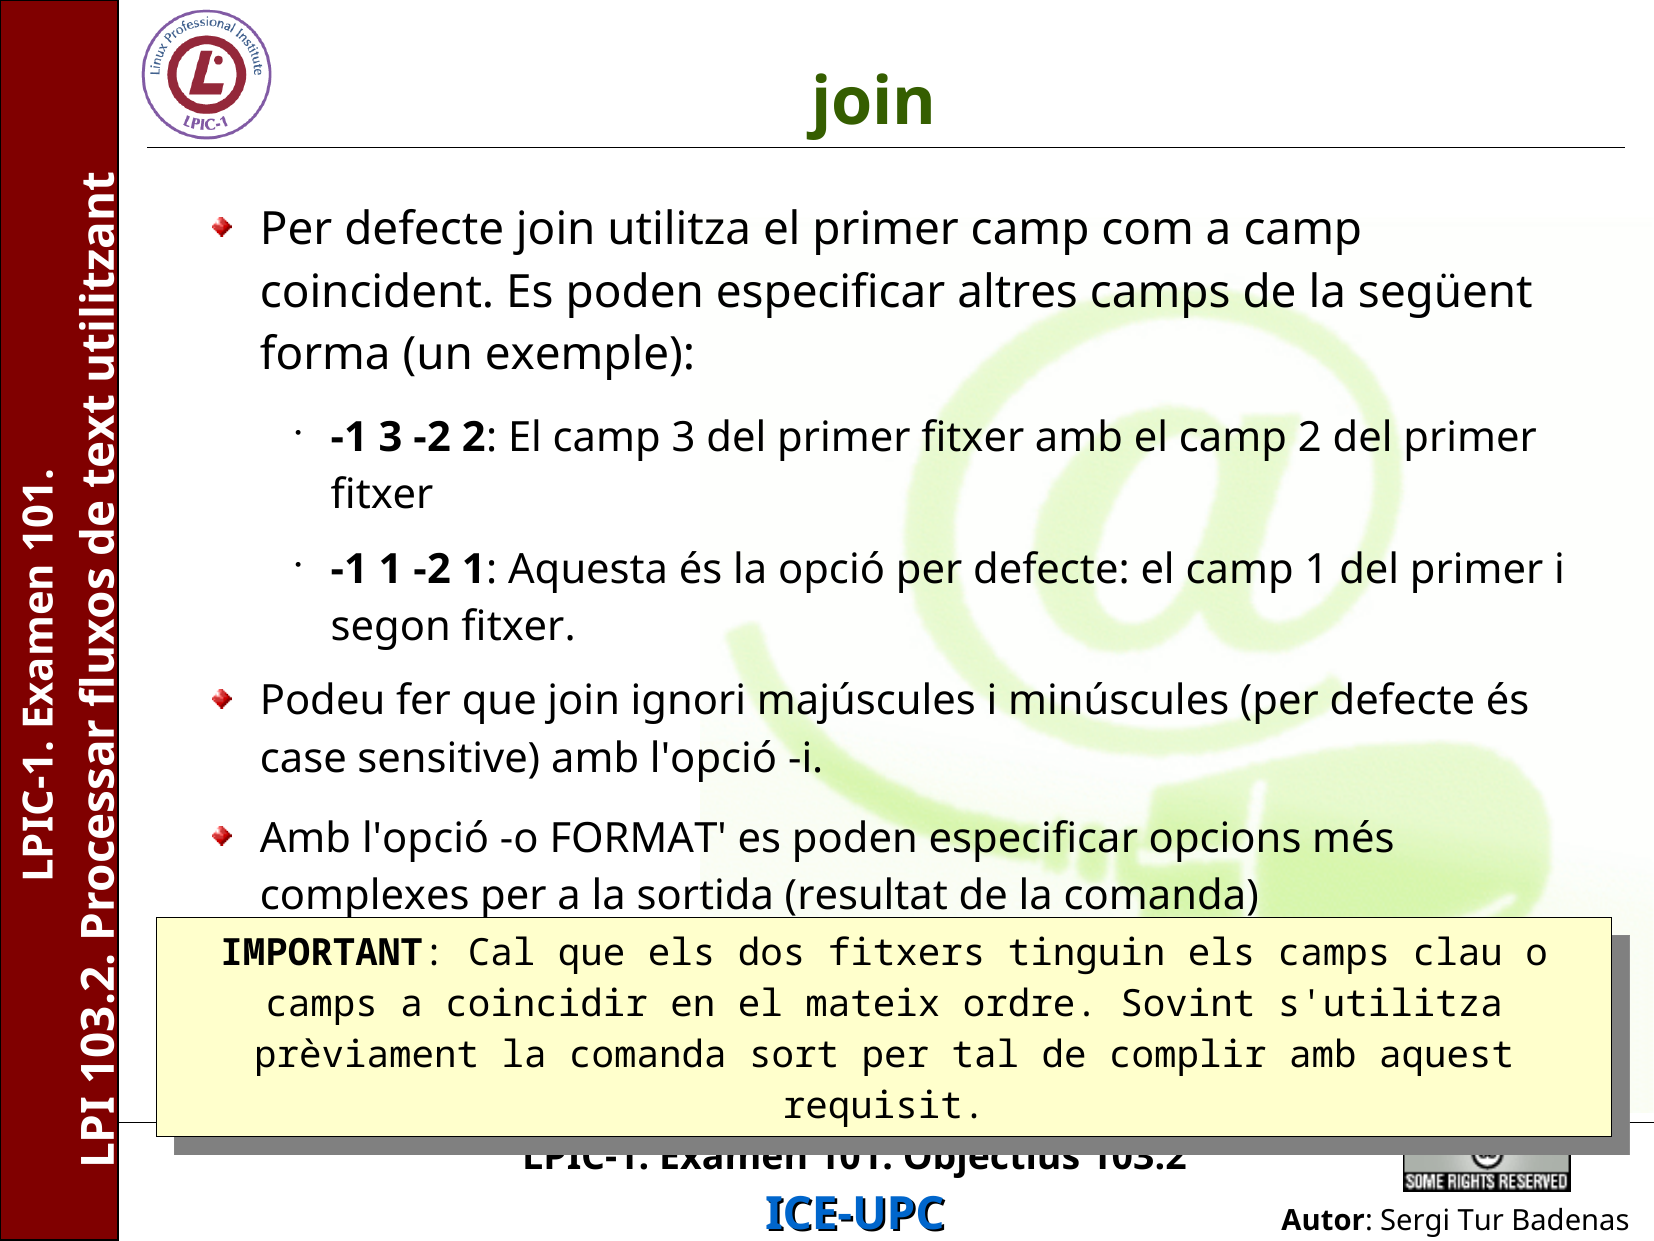

# join
Per defecte join utilitza el primer camp com a camp coincident. Es poden especificar altres camps de la següent forma (un exemple):
-1 3 -2 2: El camp 3 del primer fitxer amb el camp 2 del primer fitxer
-1 1 -2 1: Aquesta és la opció per defecte: el camp 1 del primer i segon fitxer.
Podeu fer que join ignori majúscules i minúscules (per defecte és case sensitive) amb l'opció -i.
Amb l'opció -o FORMAT' es poden especificar opcions més complexes per a la sortida (resultat de la comanda)
La comanda join és la comanda principal per manipular fitxers com a base de dades.
IMPORTANT: Cal que els dos fitxers tinguin els camps clau o camps a coincidir en el mateix ordre. Sovint s'utilitza prèviament la comanda sort per tal de complir amb aquest requisit.